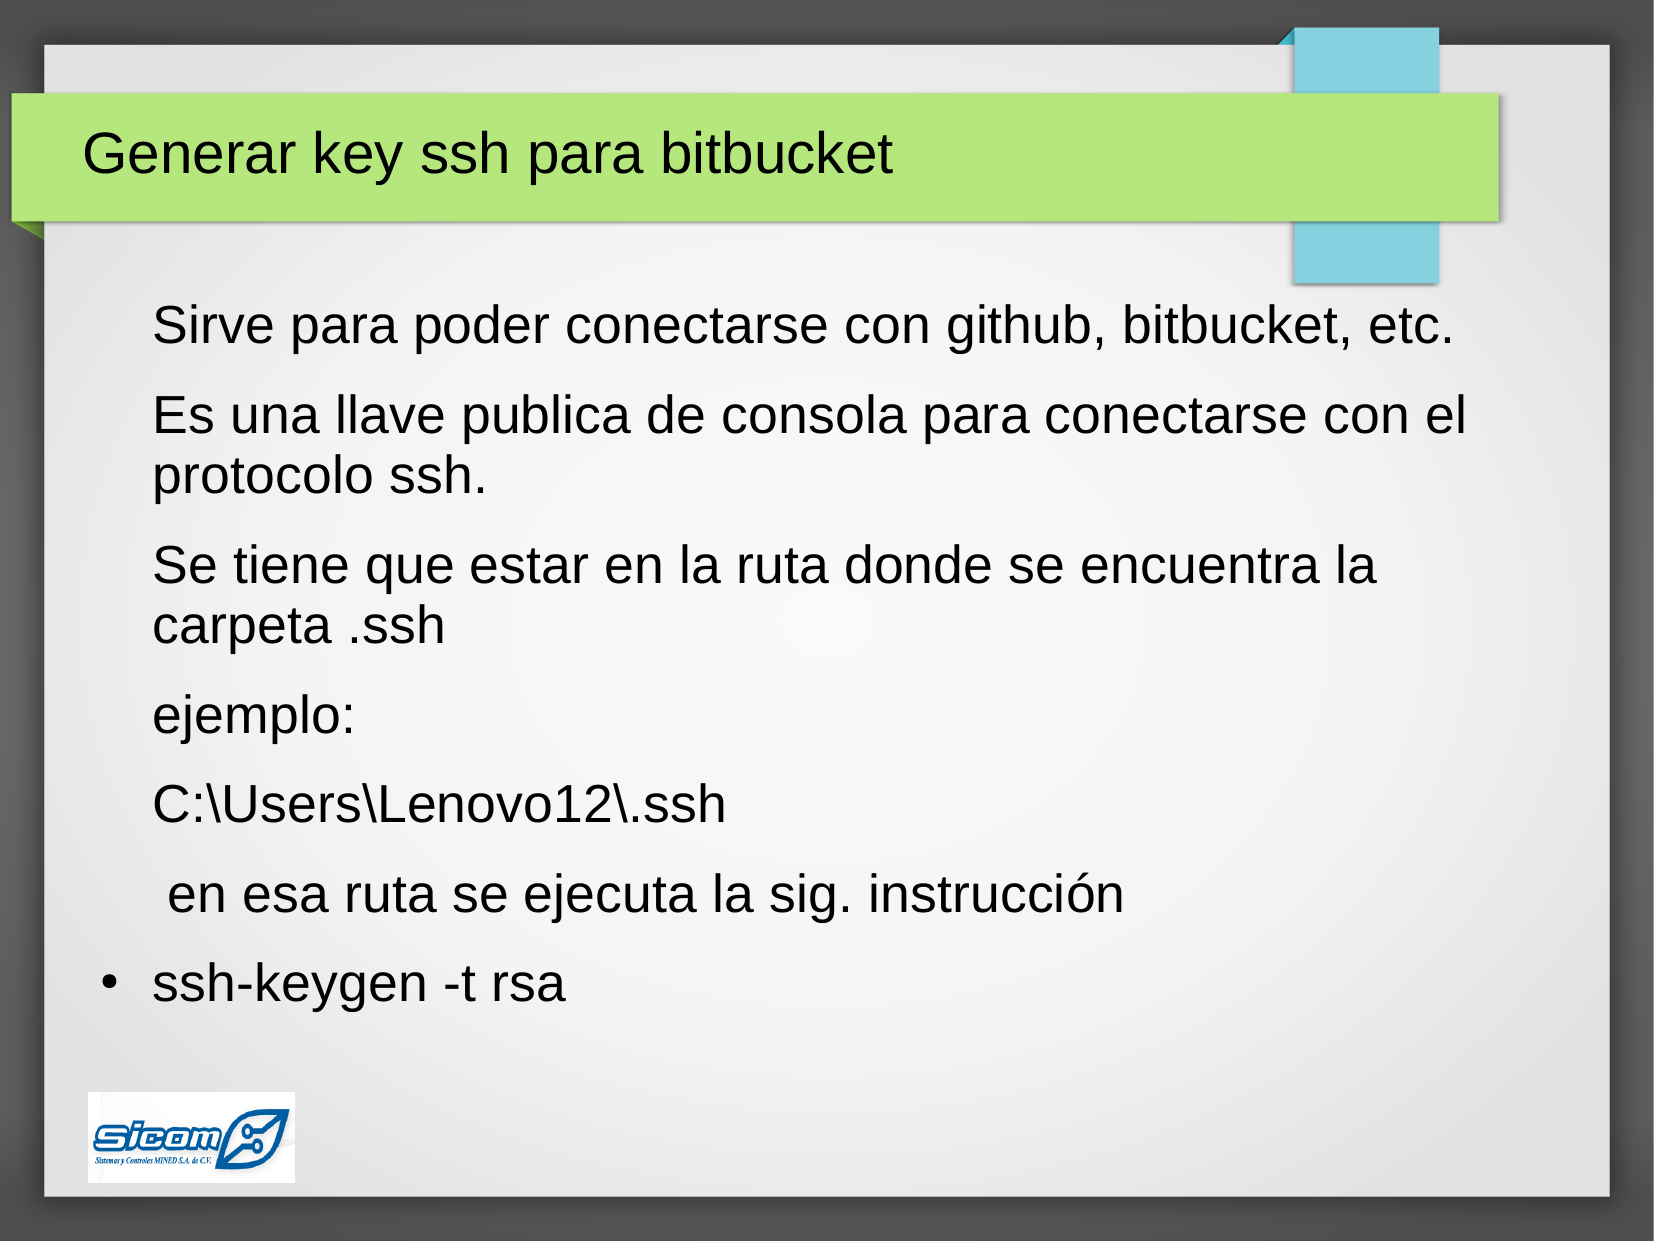

# Generar key ssh para bitbucket
Sirve para poder conectarse con github, bitbucket, etc.
Es una llave publica de consola para conectarse con el protocolo ssh.
Se tiene que estar en la ruta donde se encuentra la carpeta .ssh
ejemplo:
C:\Users\Lenovo12\.ssh
 en esa ruta se ejecuta la sig. instrucción
ssh-keygen -t rsa